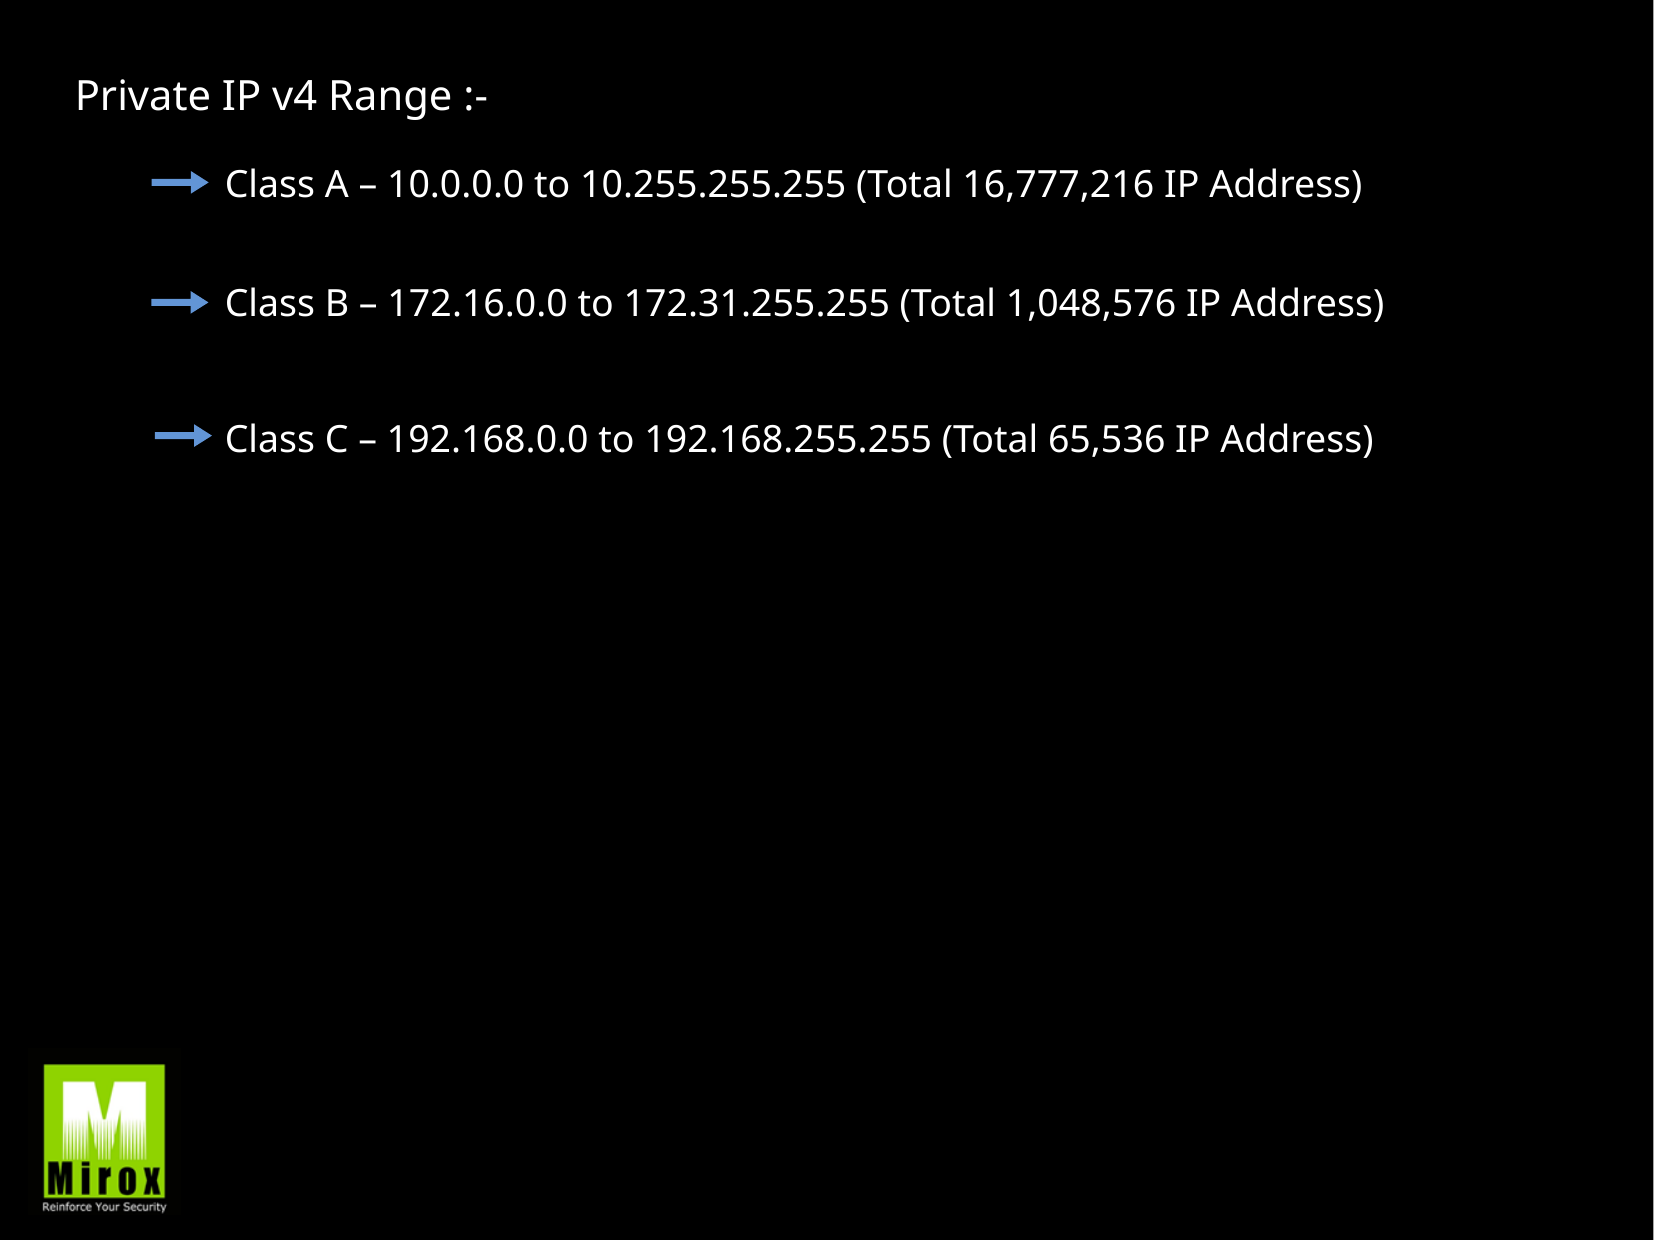

Private IP v4 Range :-
Class A – 10.0.0.0 to 10.255.255.255 (Total 16,777,216 IP Address)
Class B – 172.16.0.0 to 172.31.255.255 (Total 1,048,576 IP Address)
Class C – 192.168.0.0 to 192.168.255.255 (Total 65,536 IP Address)